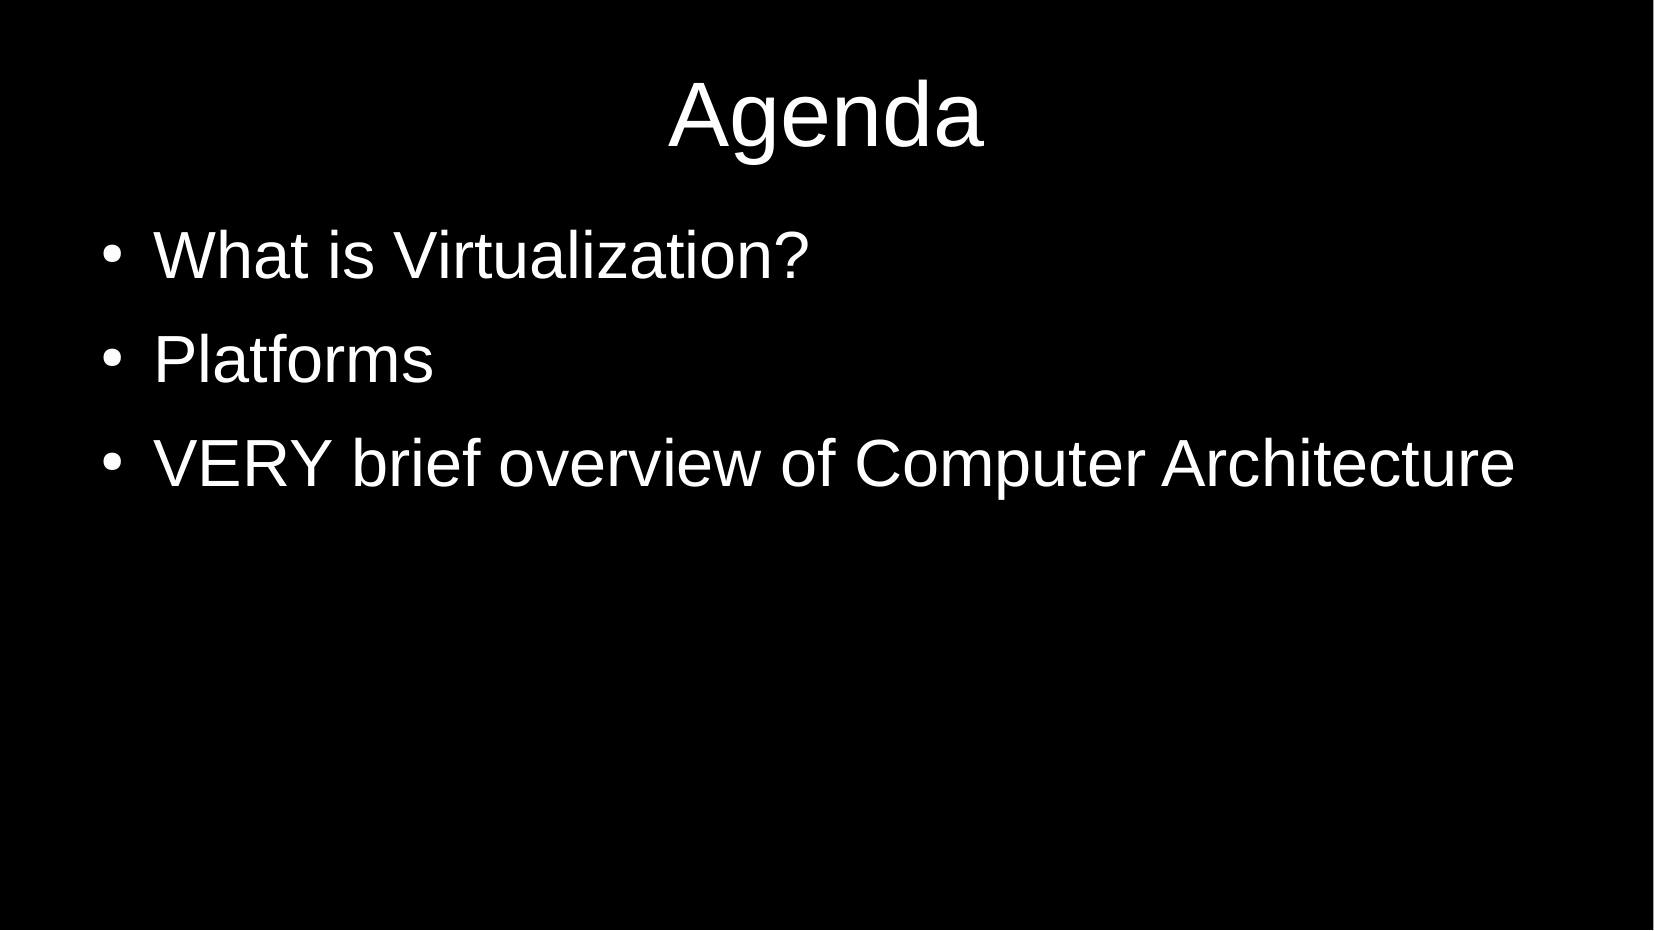

# Agenda
What is Virtualization?
Platforms
VERY brief overview of Computer Architecture